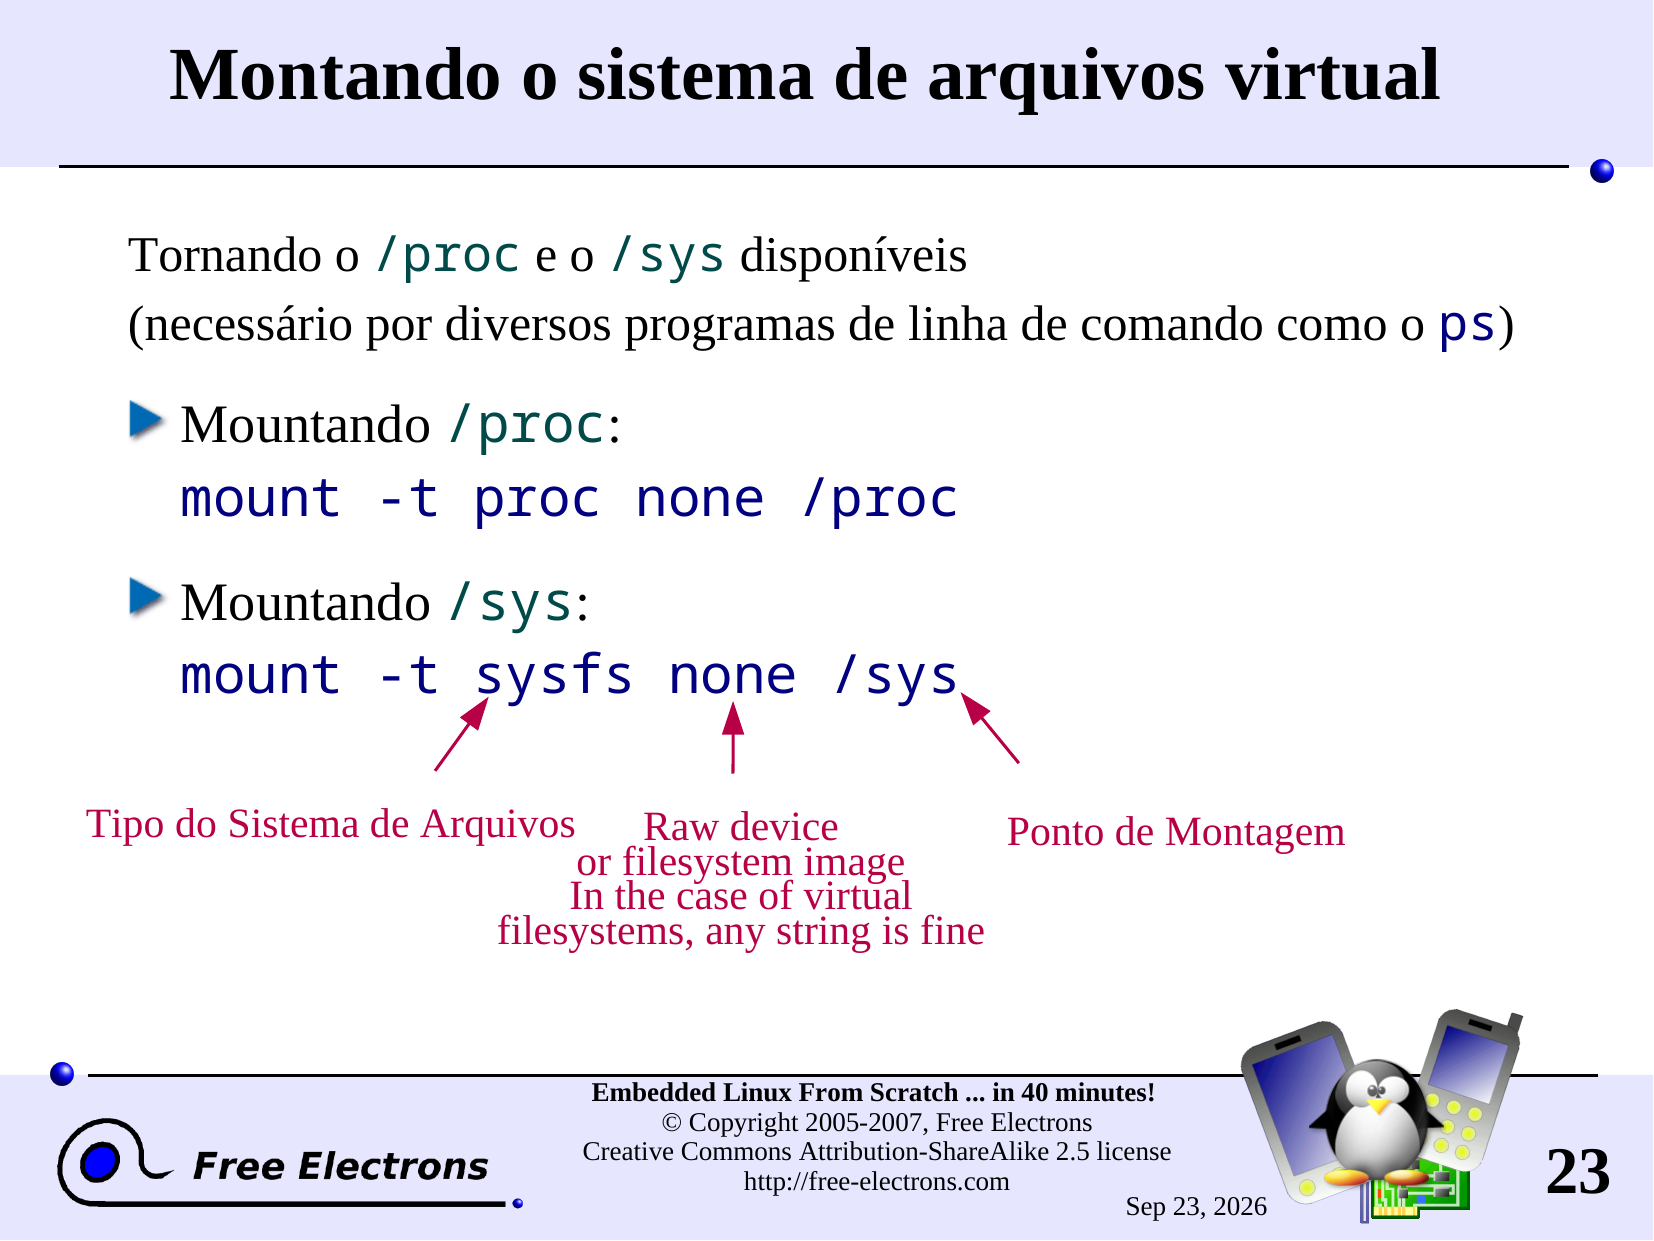

# Montando o sistema de arquivos virtual
Tornando o /proc e o /sys disponíveis
(necessário por diversos programas de linha de comando como o ps)
Mountando /proc:
mount -t proc none /proc
Mountando /sys:
mount -t sysfs none /sys
Tipo do Sistema de Arquivos
Ponto de Montagem
Raw device
or filesystem image
In the case of virtual
filesystems, any string is fine